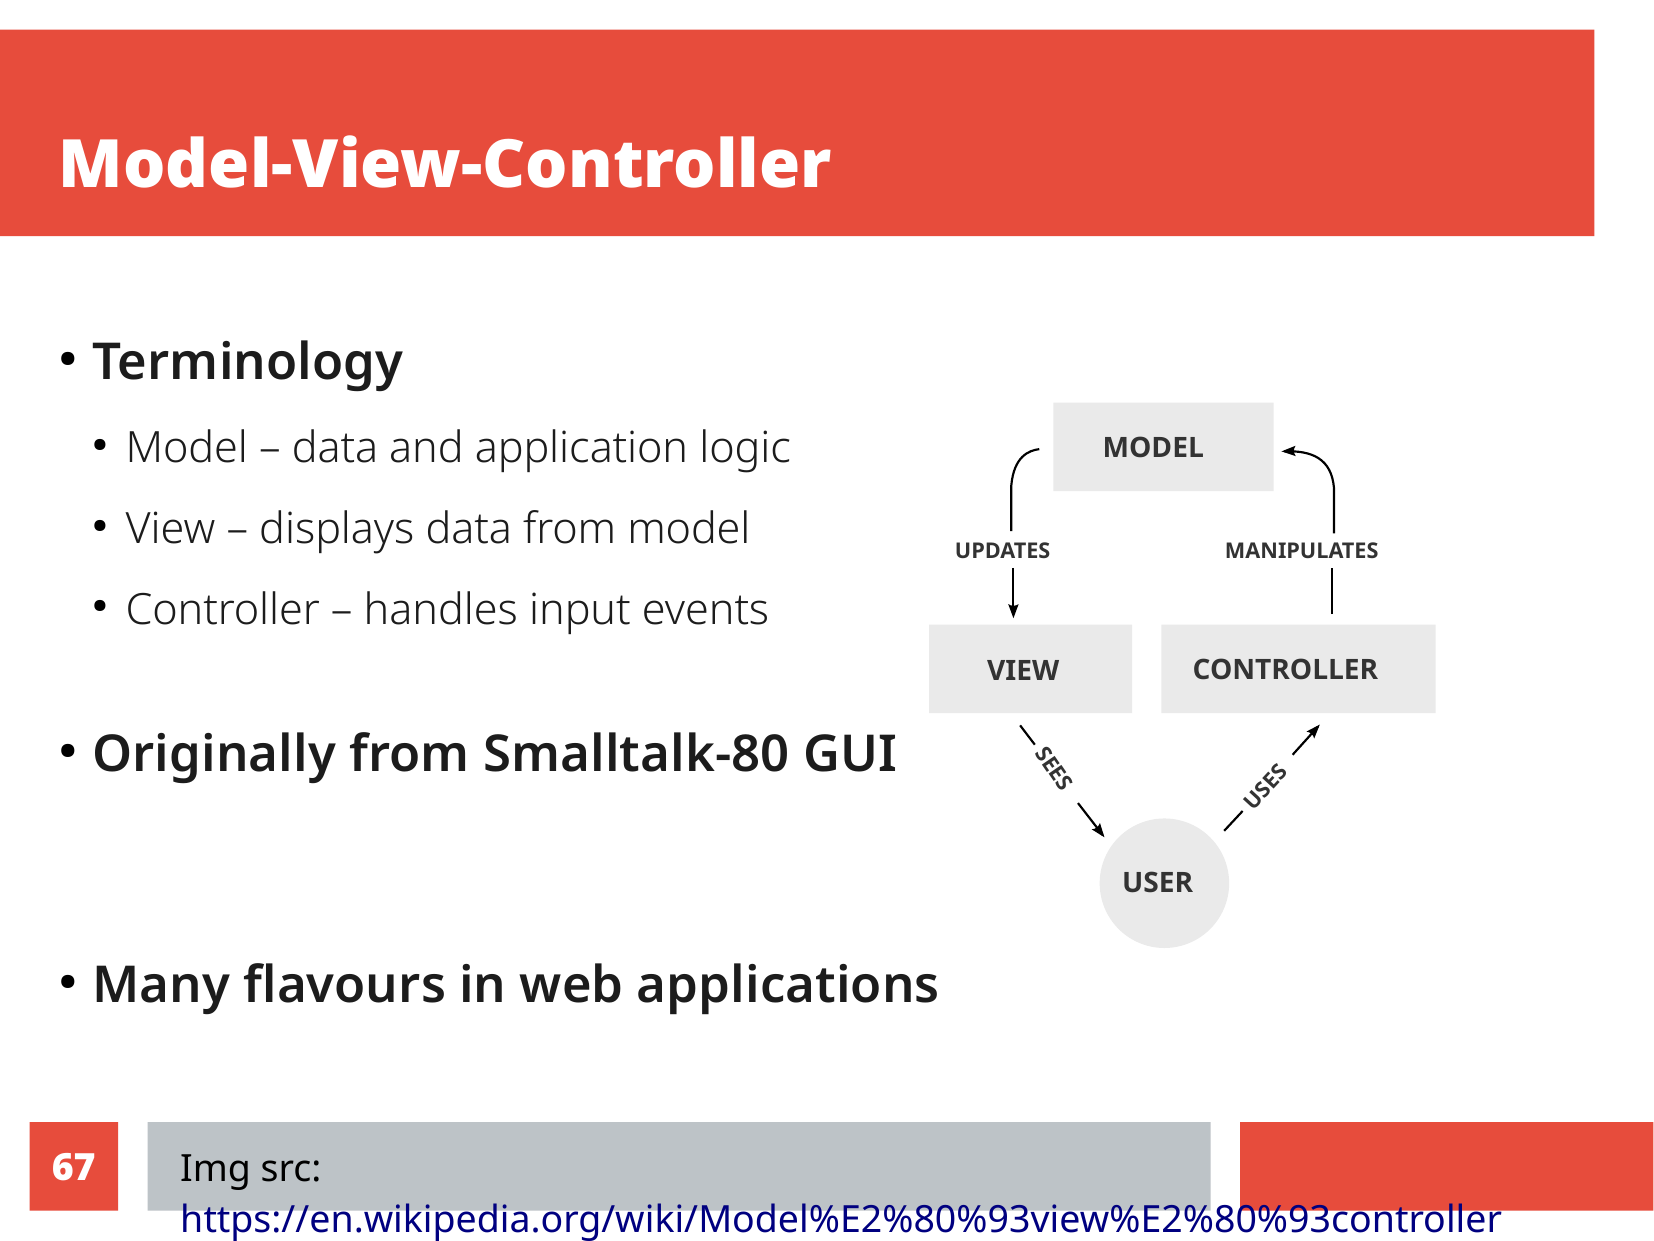

# Model-View-Controller
Terminology
Model – data and application logic
View – displays data from model
Controller – handles input events
Originally from Smalltalk-80 GUI
Many flavours in web applications
67
Img src: https://en.wikipedia.org/wiki/Model%E2%80%93view%E2%80%93controller